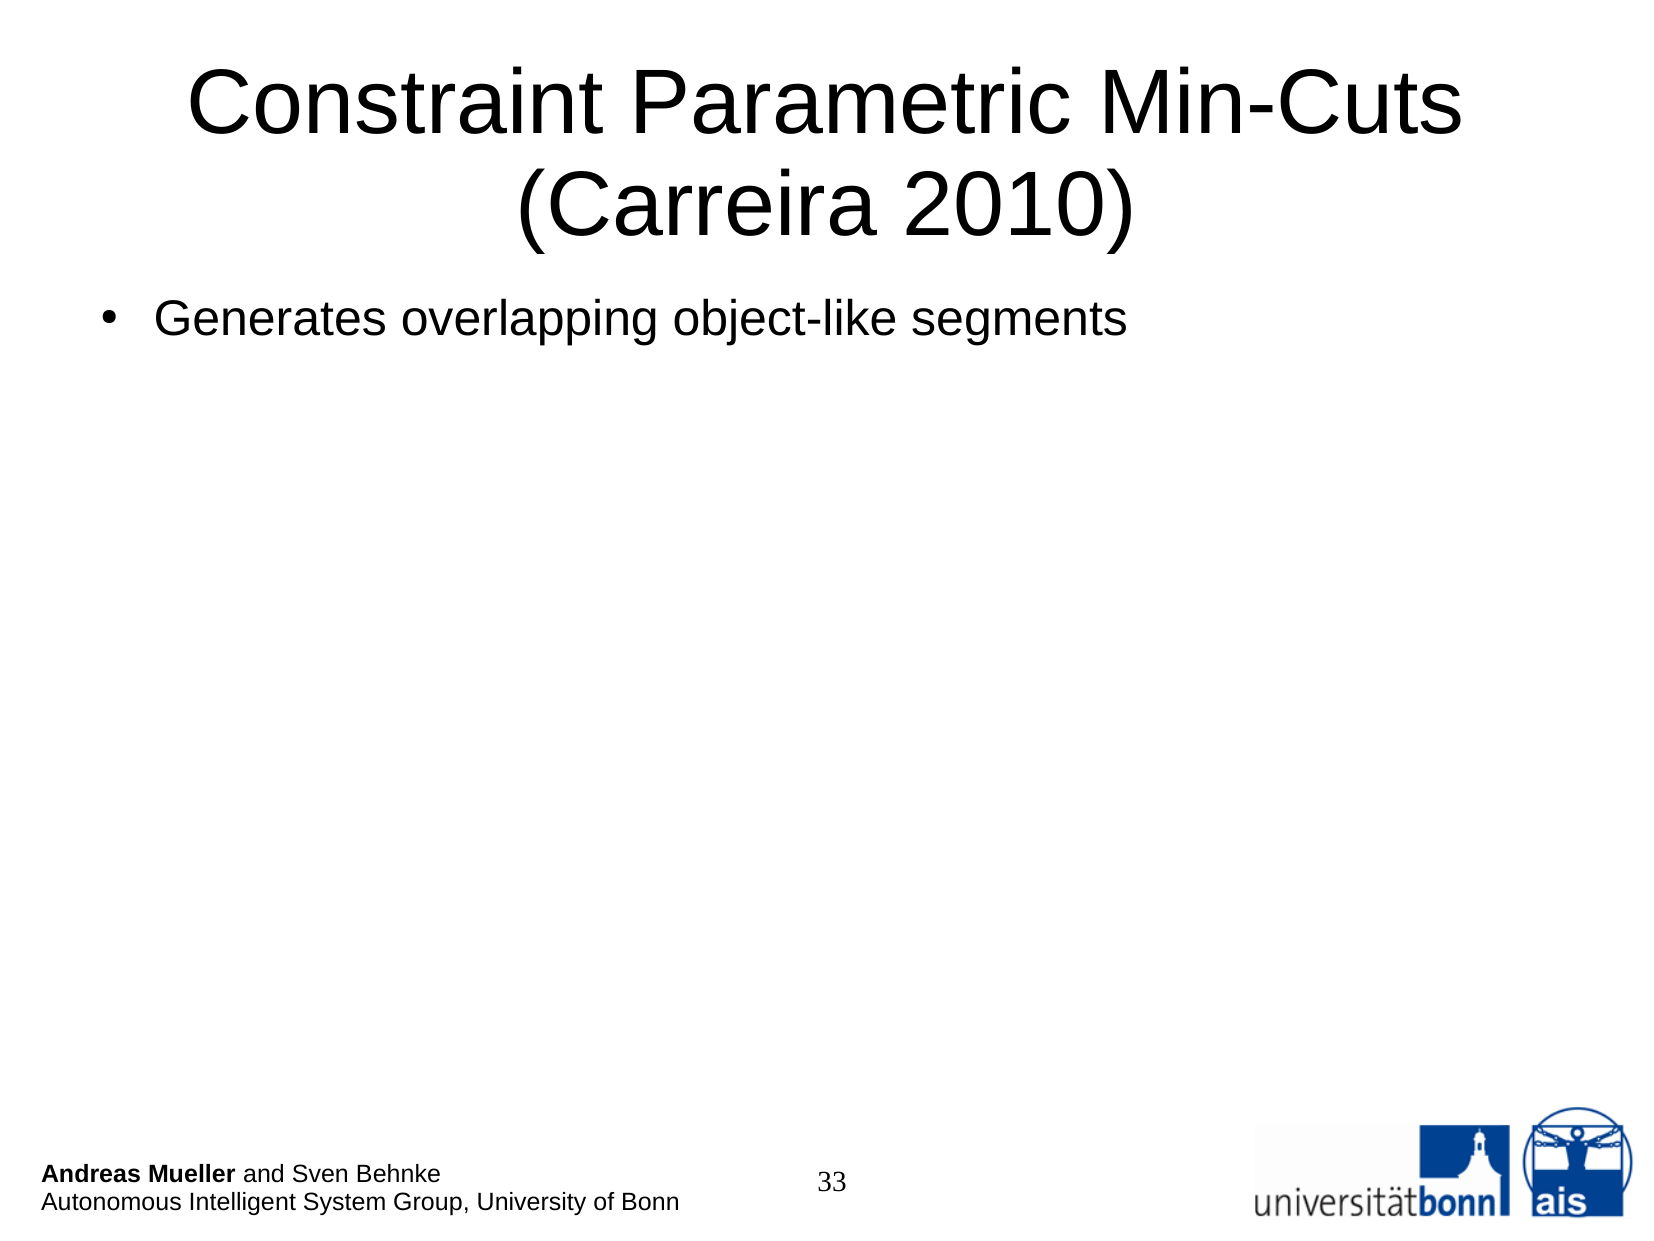

# Constraint Parametric Min-Cuts (Carreira 2010)
Generates overlapping object-like segments
Andreas Mueller, Sven Behnke University of Bonn
33